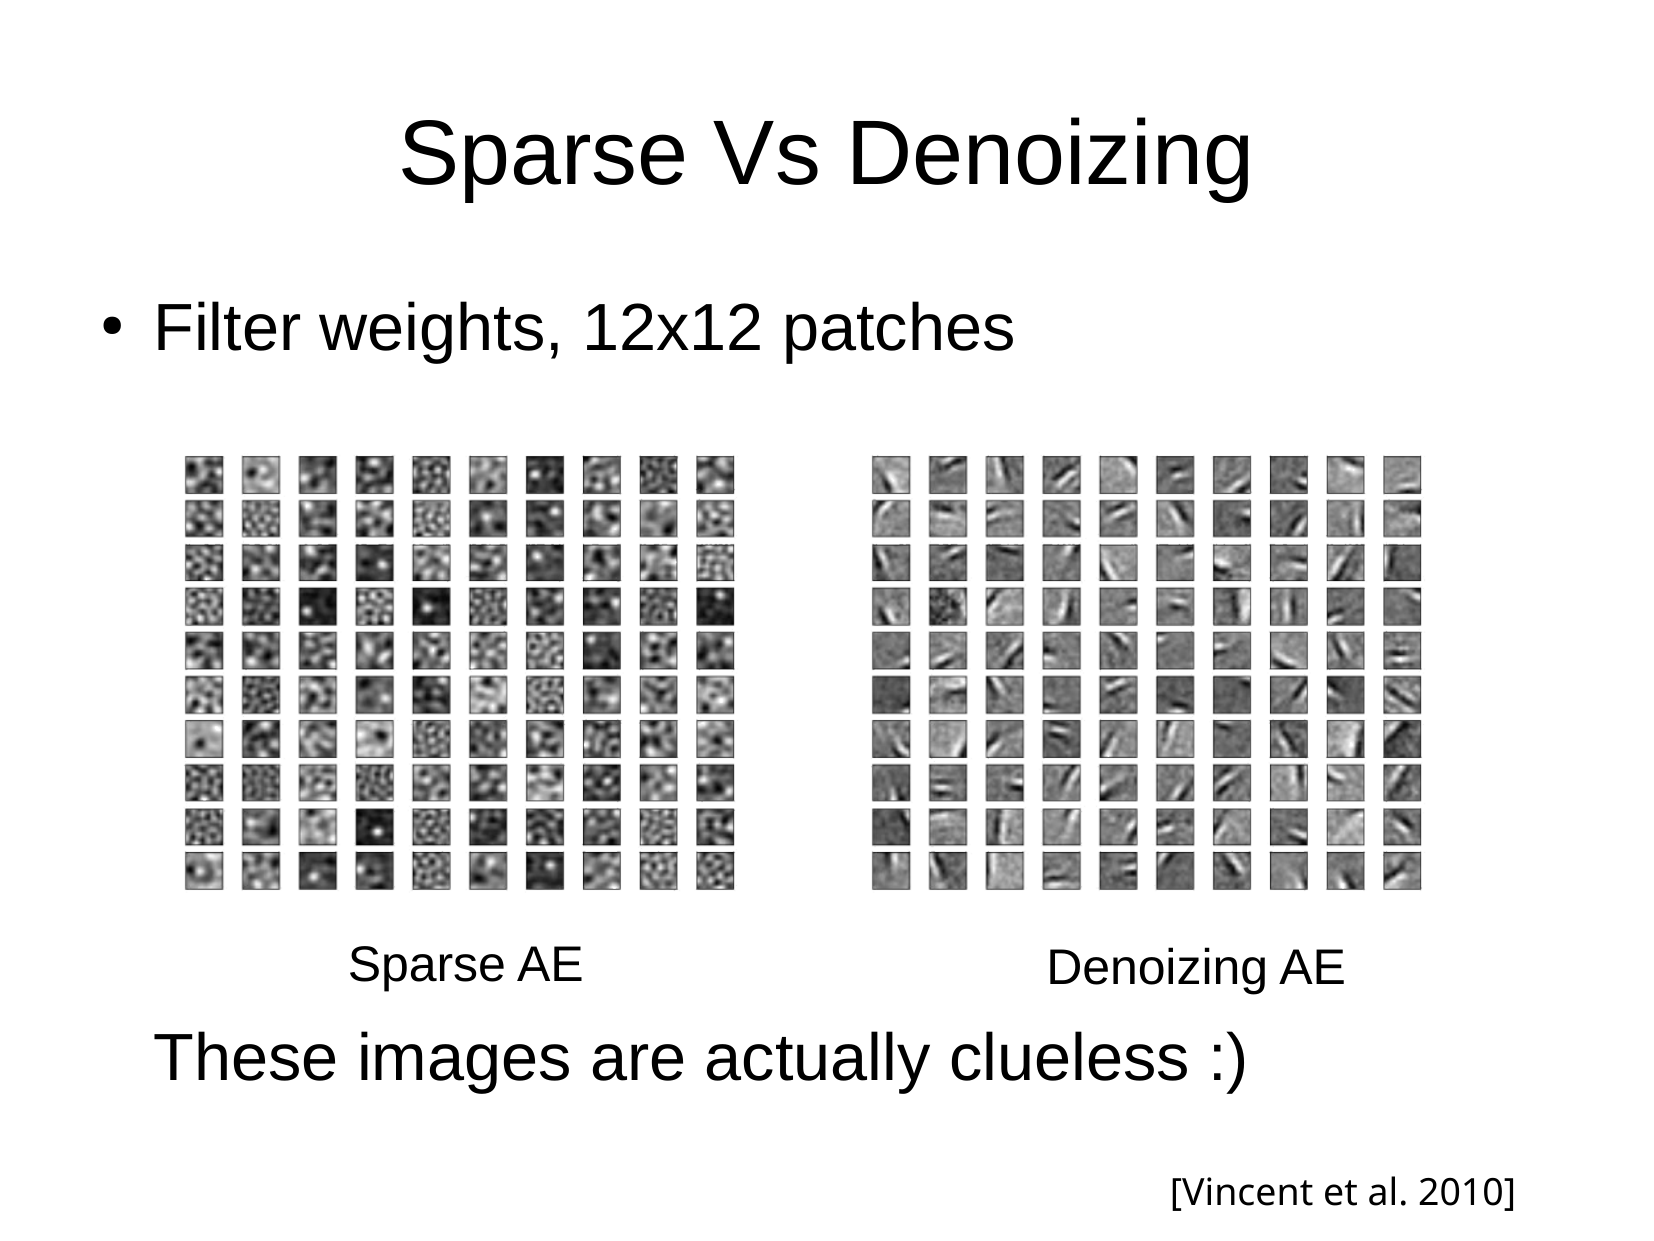

# Sparse Vs Denoizing
Filter weights, 12x12 patches
These images are actually clueless :)
Sparse AE
Denoizing AE
[Vincent et al. 2010]